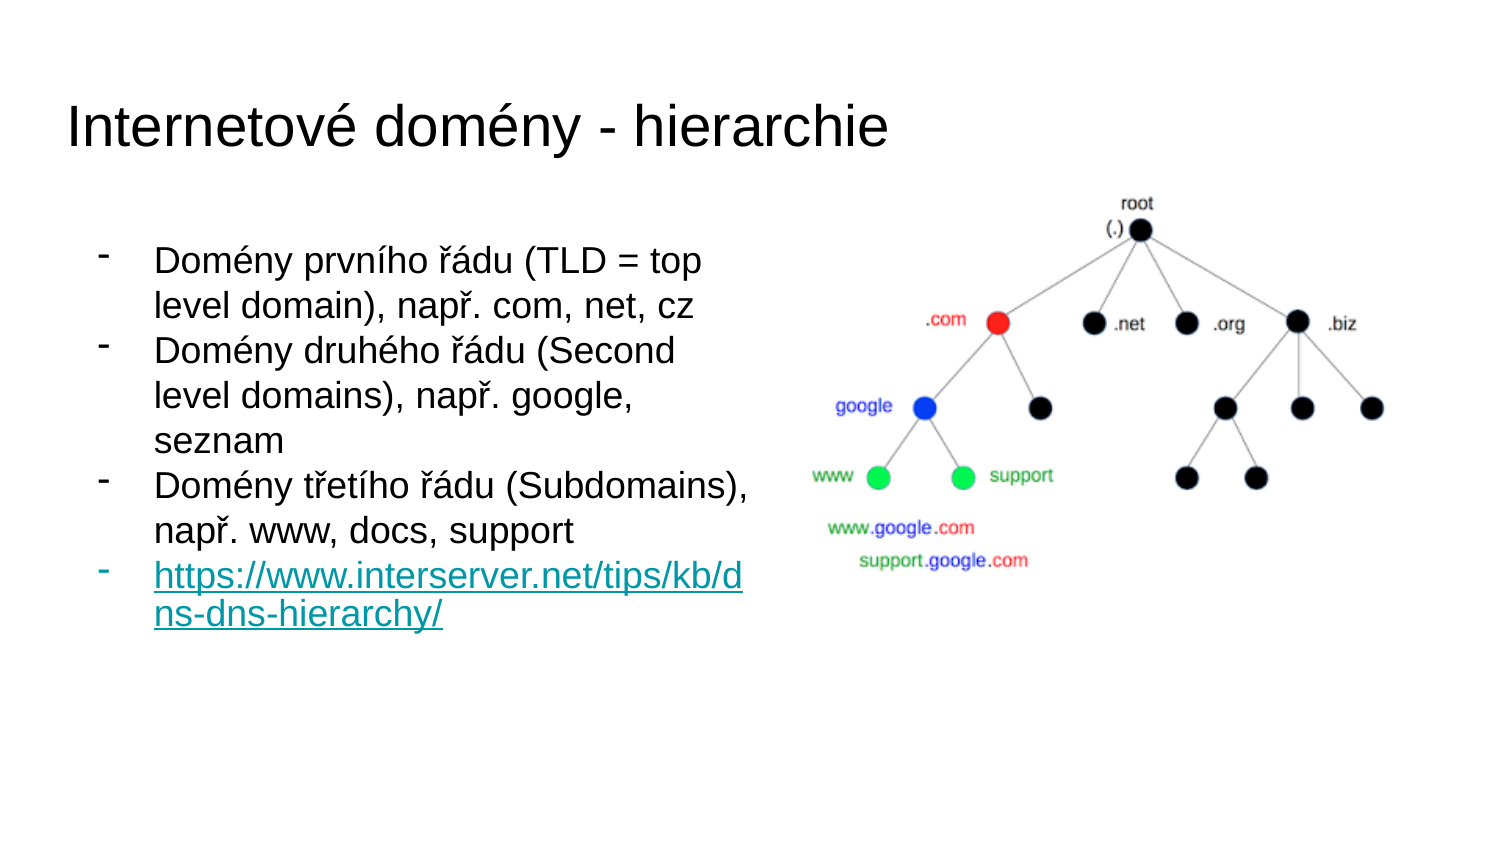

# Internetové domény - hierarchie
Domény prvního řádu (TLD = top level domain), např. com, net, cz
Domény druhého řádu (Second level domains), např. google, seznam
Domény třetího řádu (Subdomains), např. www, docs, support
https://www.interserver.net/tips/kb/dns-dns-hierarchy/